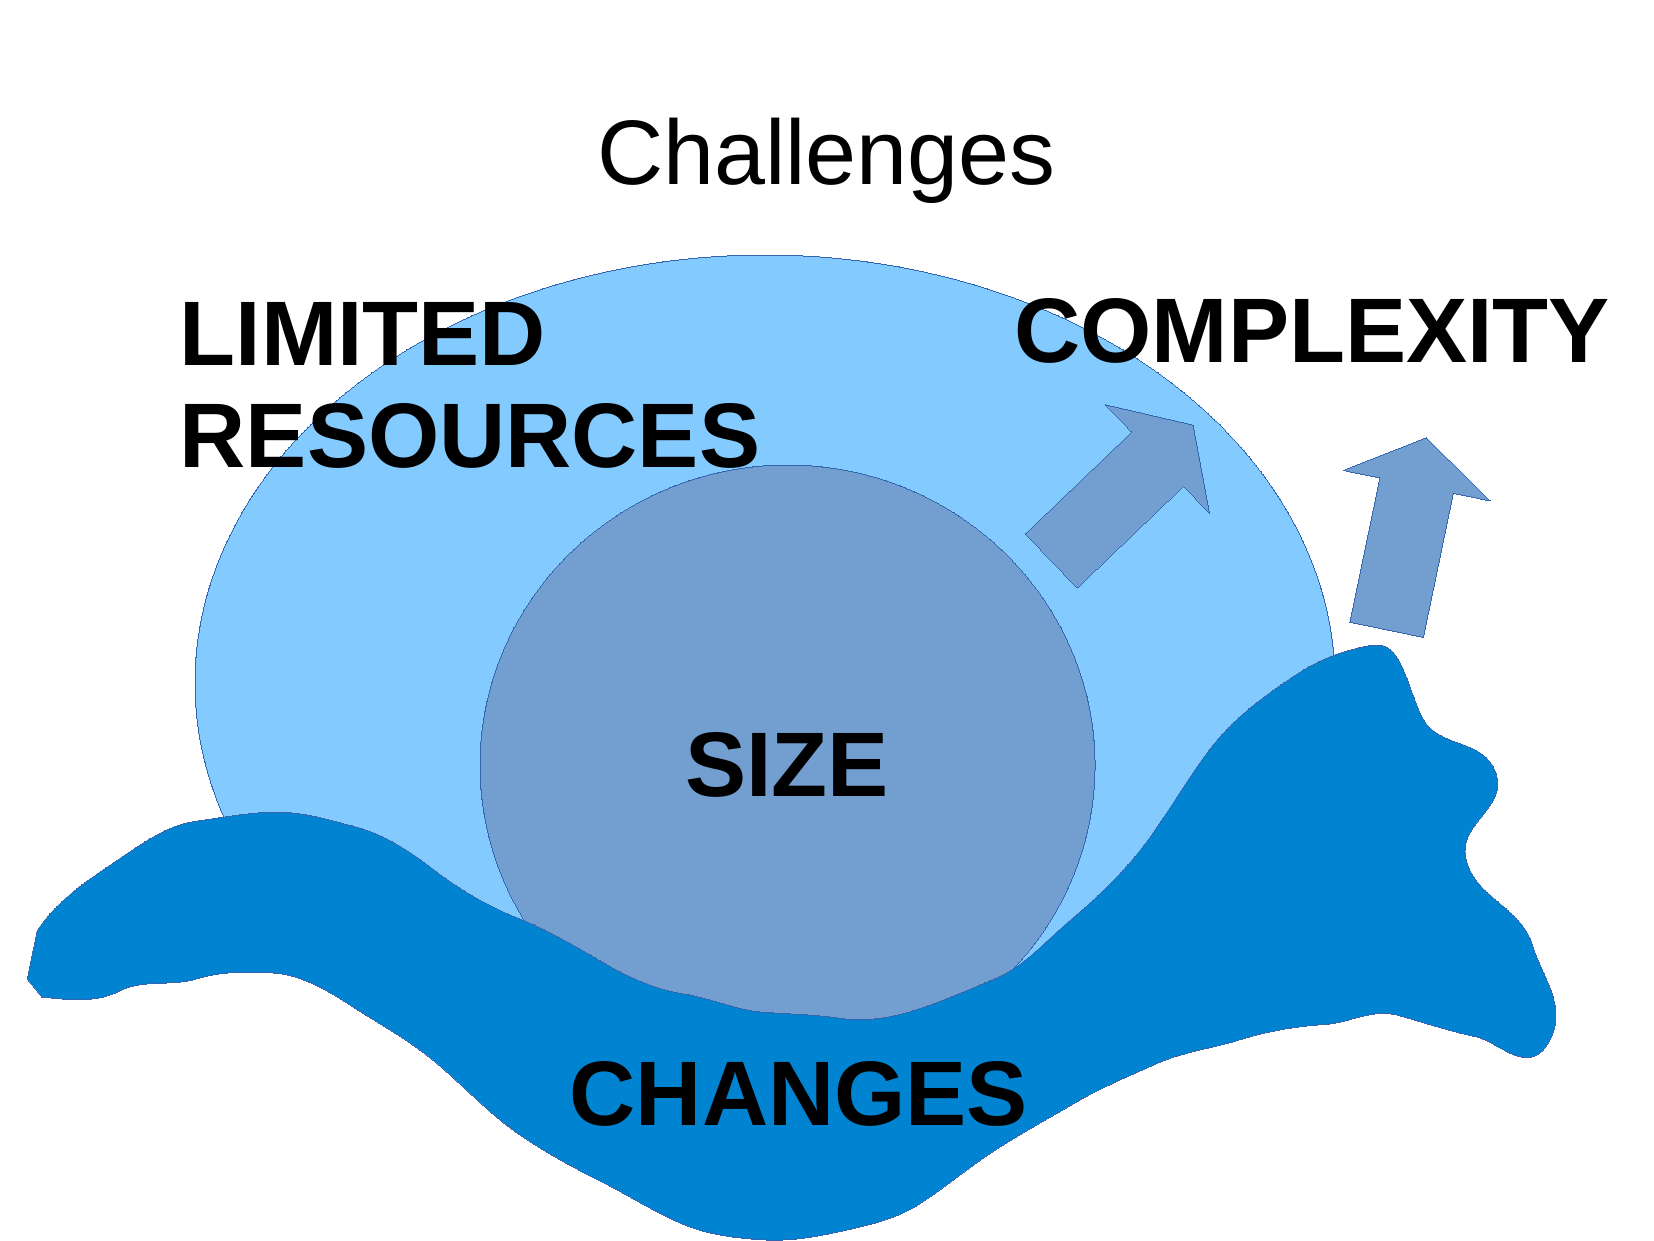

# Challenges
LIMITED
RESOURCE
LIMITED
RESOURCES
COMPLEXITY
SIZE
CHANGES